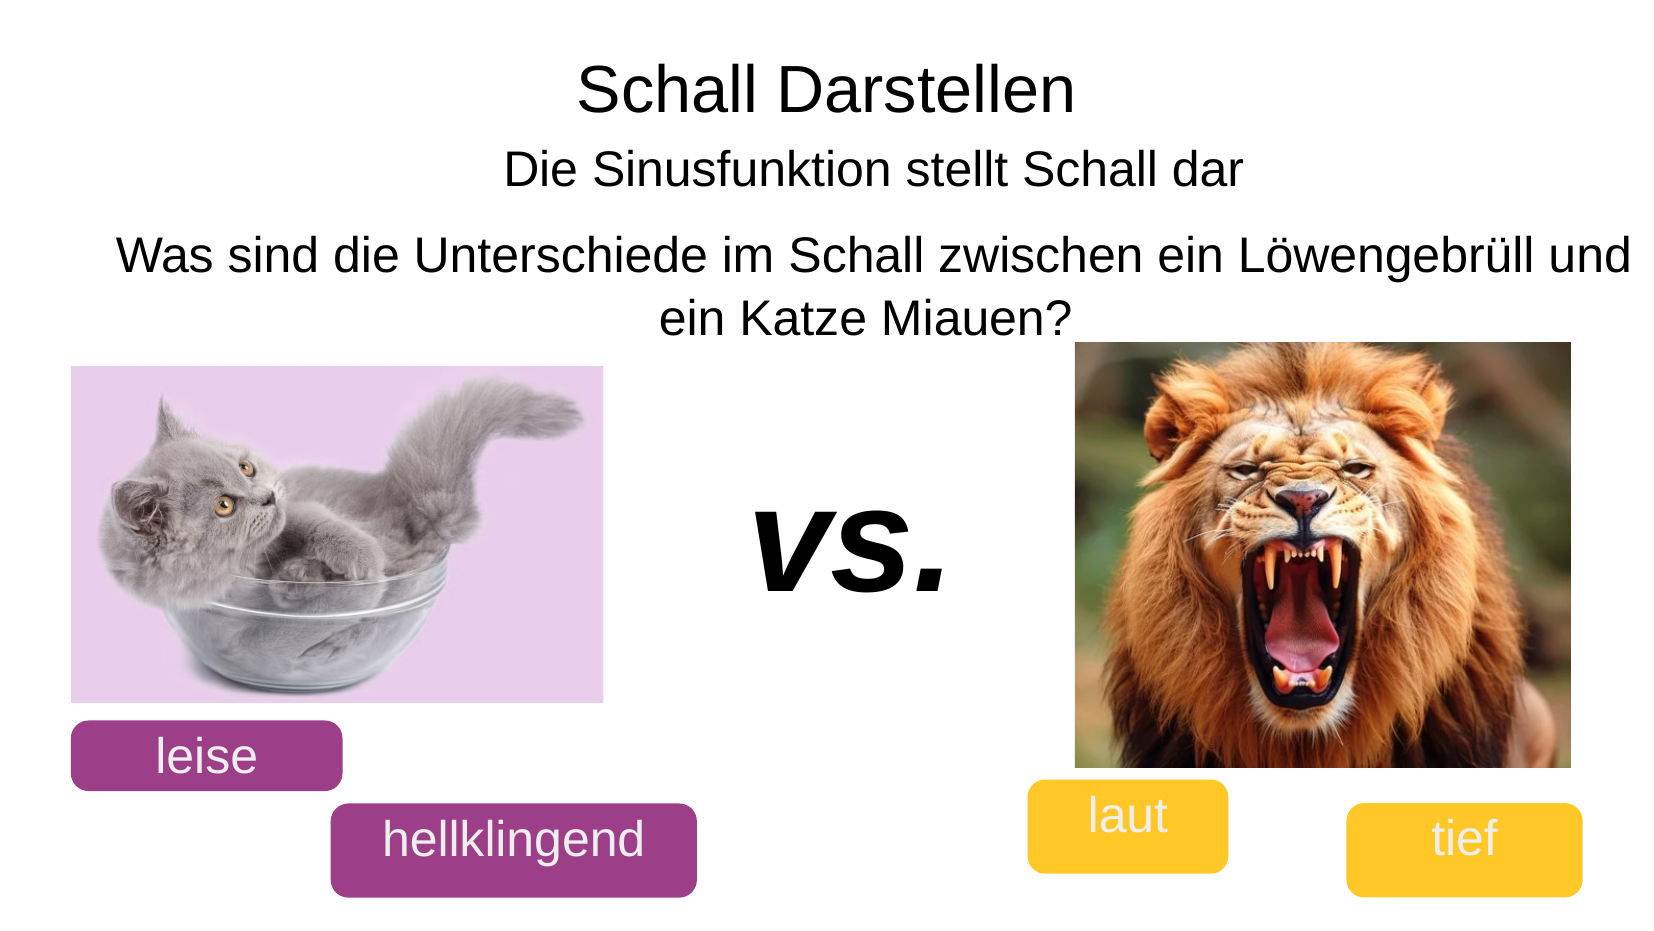

# Schall Darstellen
Die Sinusfunktion stellt Schall dar
Was sind die Unterschiede im Schall zwischen ein Löwengebrüll und ein Katze Miauen?
vs.
leise
laut
tief
hellklingend